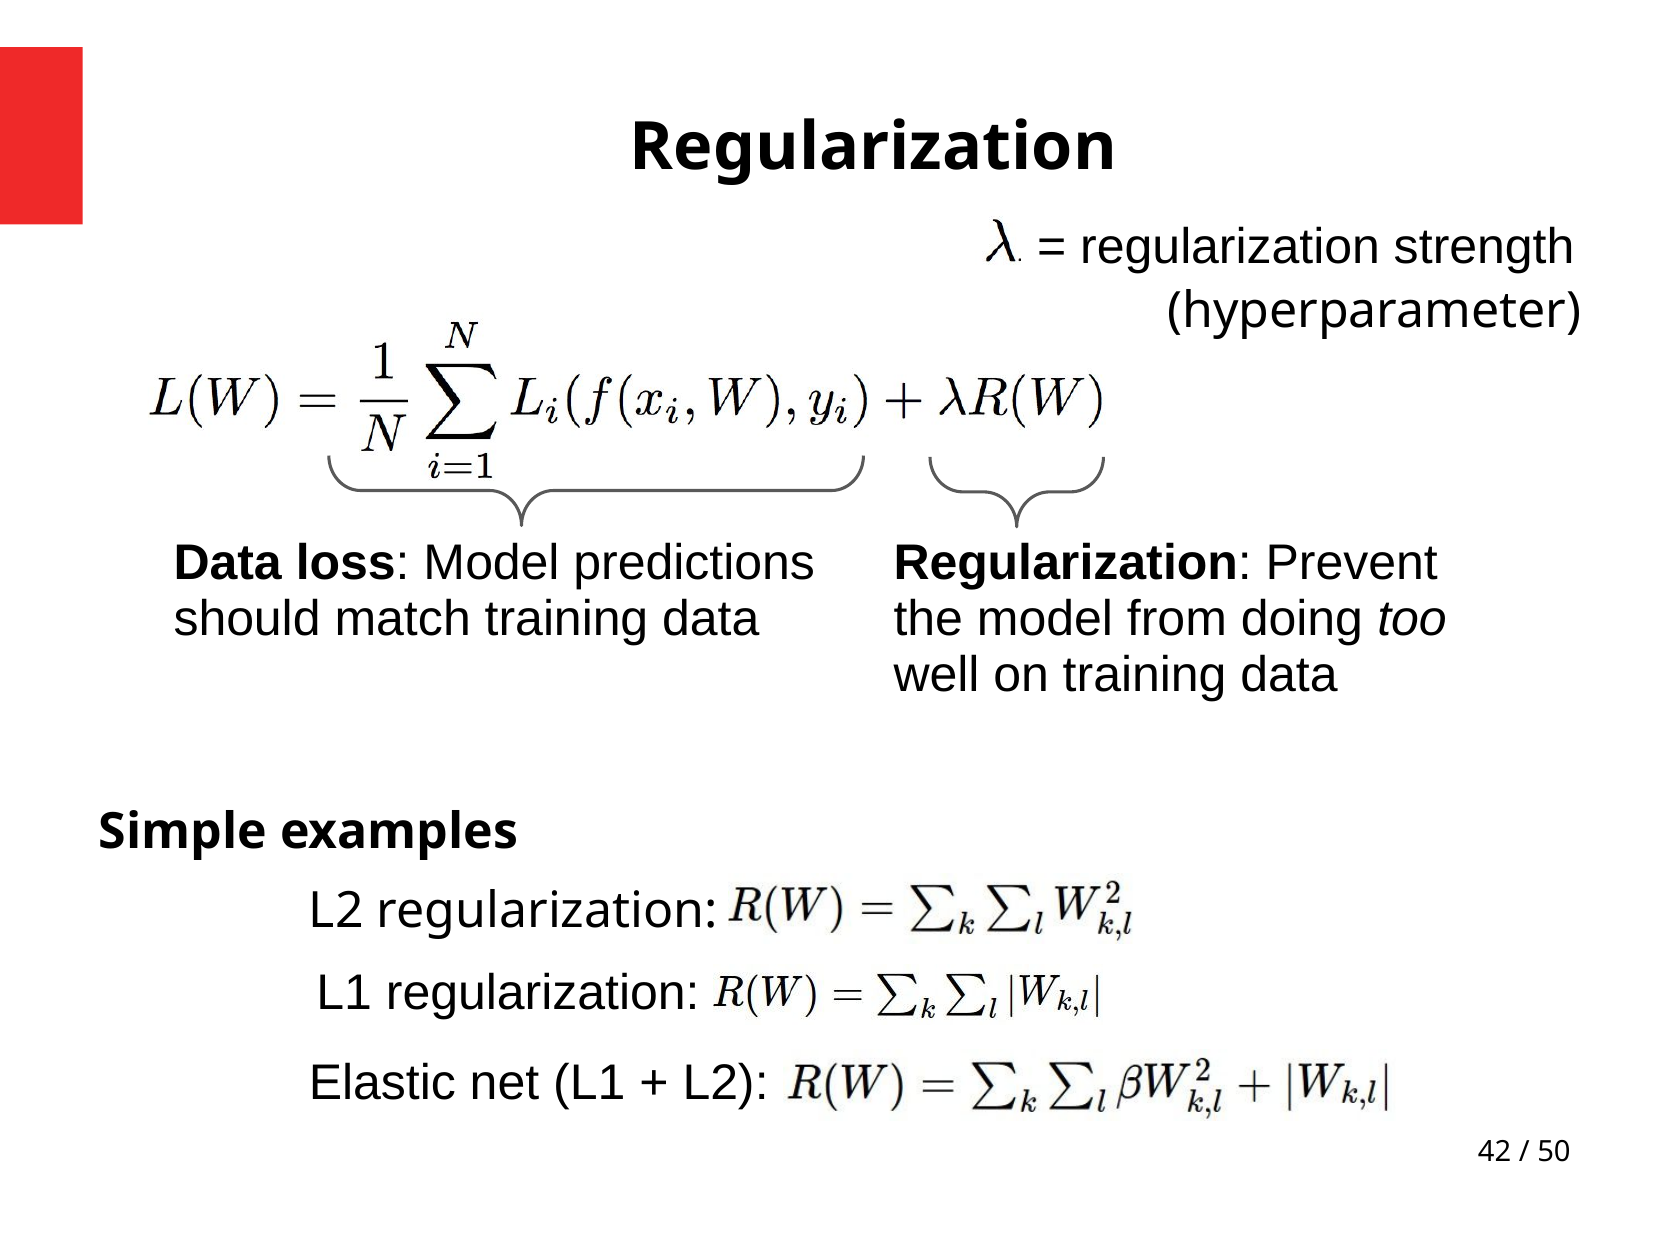

Regularization
= regularization strength
 (hyperparameter)
Data loss: Model predictions
should match training data
Regularization: Prevent
the model from doing too
well on training data
Simple examples
L2 regularization:
L1 regularization:
Elastic net (L1 + L2):
42